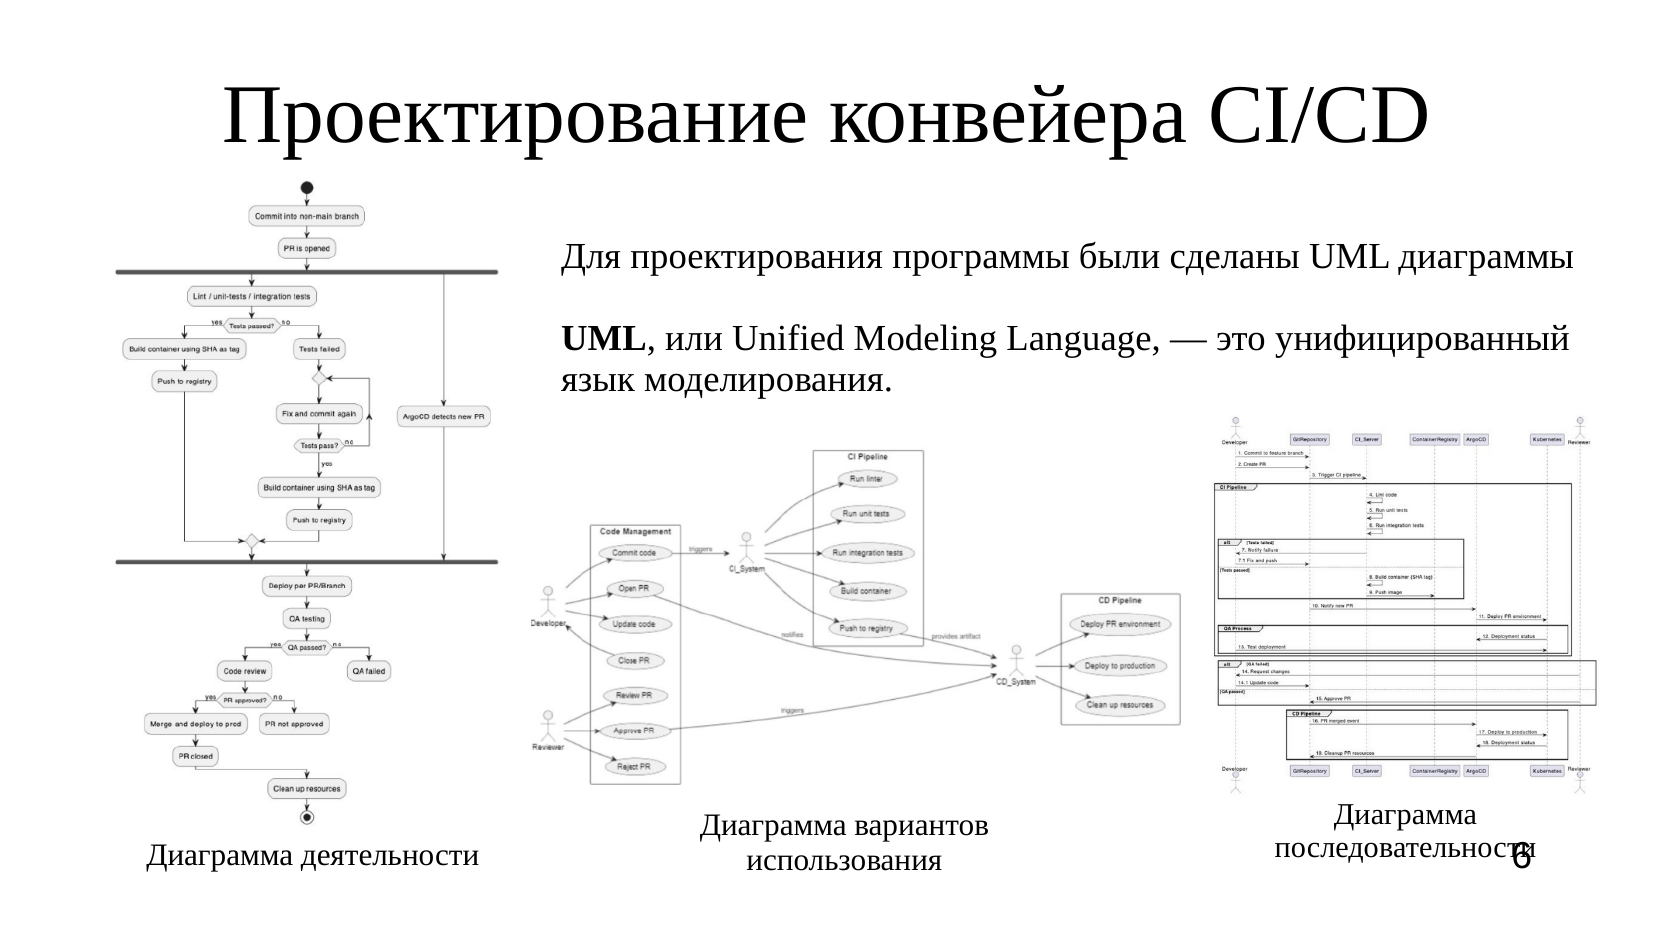

# Проектирование конвейера CI/CD
Для проектирования программы были сделаны UML диаграммы
UML, или Unified Modeling Language, — это унифицированный язык моделирования.
Диаграмма последовательности
Диаграмма вариантов использования
Диаграмма деятельности